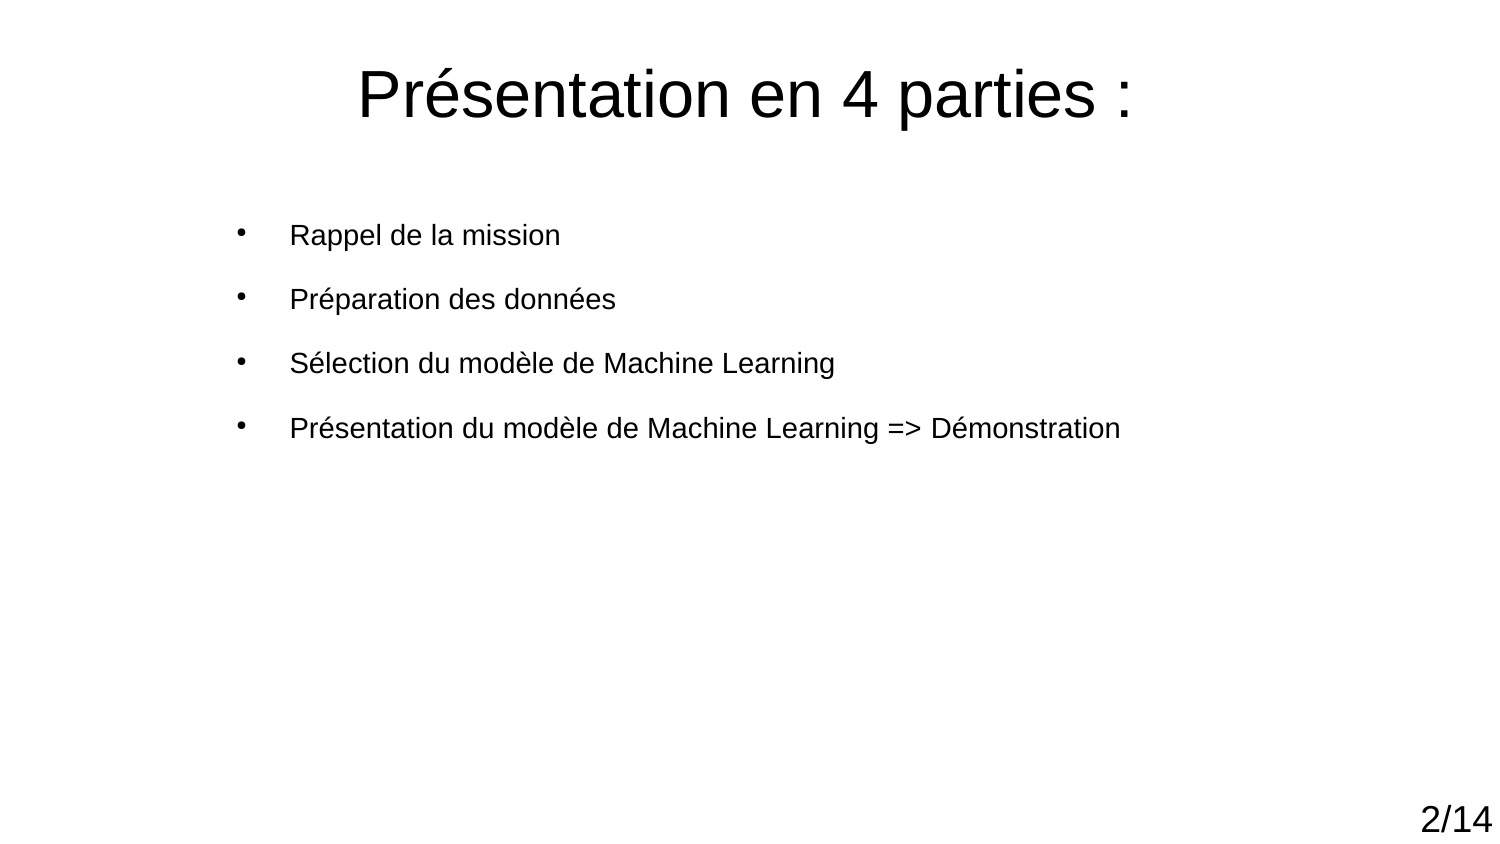

Présentation en 4 parties :
# Rappel de la mission
Préparation des données
Sélection du modèle de Machine Learning
Présentation du modèle de Machine Learning => Démonstration
2/14